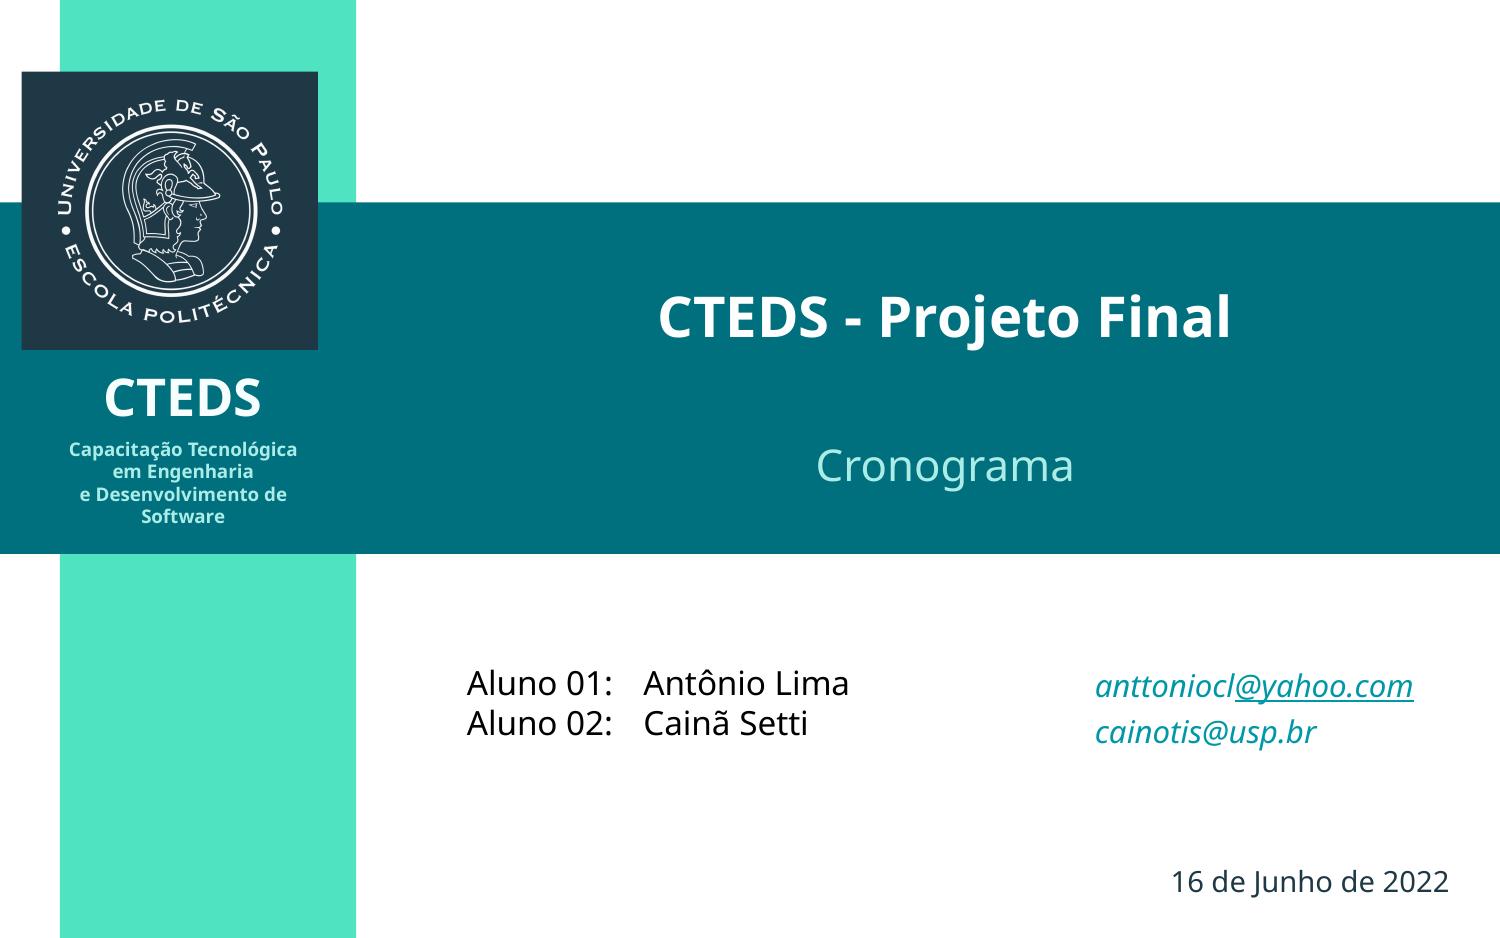

CTEDS - Projeto Final
# Cronograma
Aluno 01:
Aluno 02:
Antônio Lima
Cainã Setti
anttoniocl@yahoo.com
cainotis@usp.br
16 de Junho de 2022